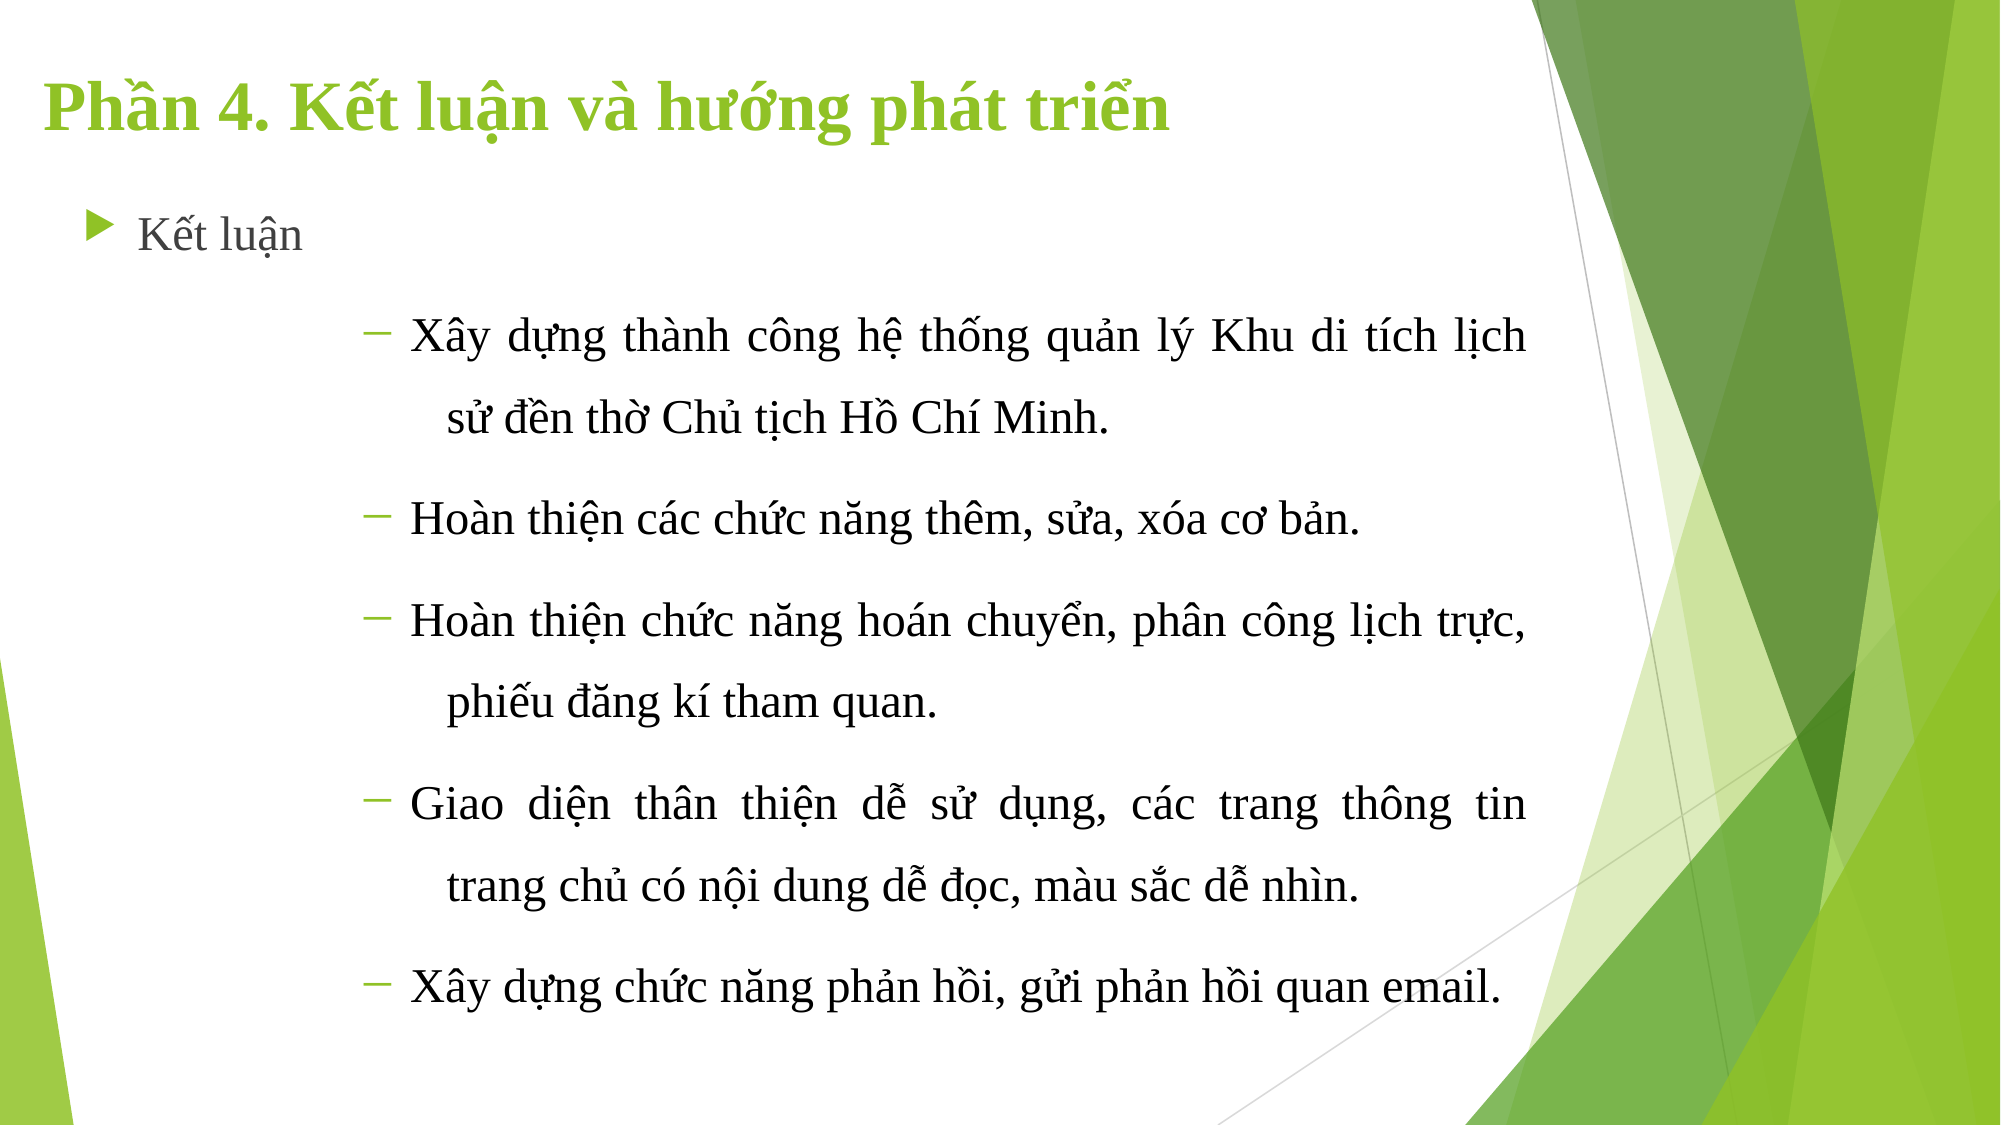

# Phần 4. Kết luận và hướng phát triển
Kết luận
Xây dựng thành công hệ thống quản lý Khu di tích lịch sử đền thờ Chủ tịch Hồ Chí Minh.
Hoàn thiện các chức năng thêm, sửa, xóa cơ bản.
Hoàn thiện chức năng hoán chuyển, phân công lịch trực, phiếu đăng kí tham quan.
Giao diện thân thiện dễ sử dụng, các trang thông tin trang chủ có nội dung dễ đọc, màu sắc dễ nhìn.
Xây dựng chức năng phản hồi, gửi phản hồi quan email.